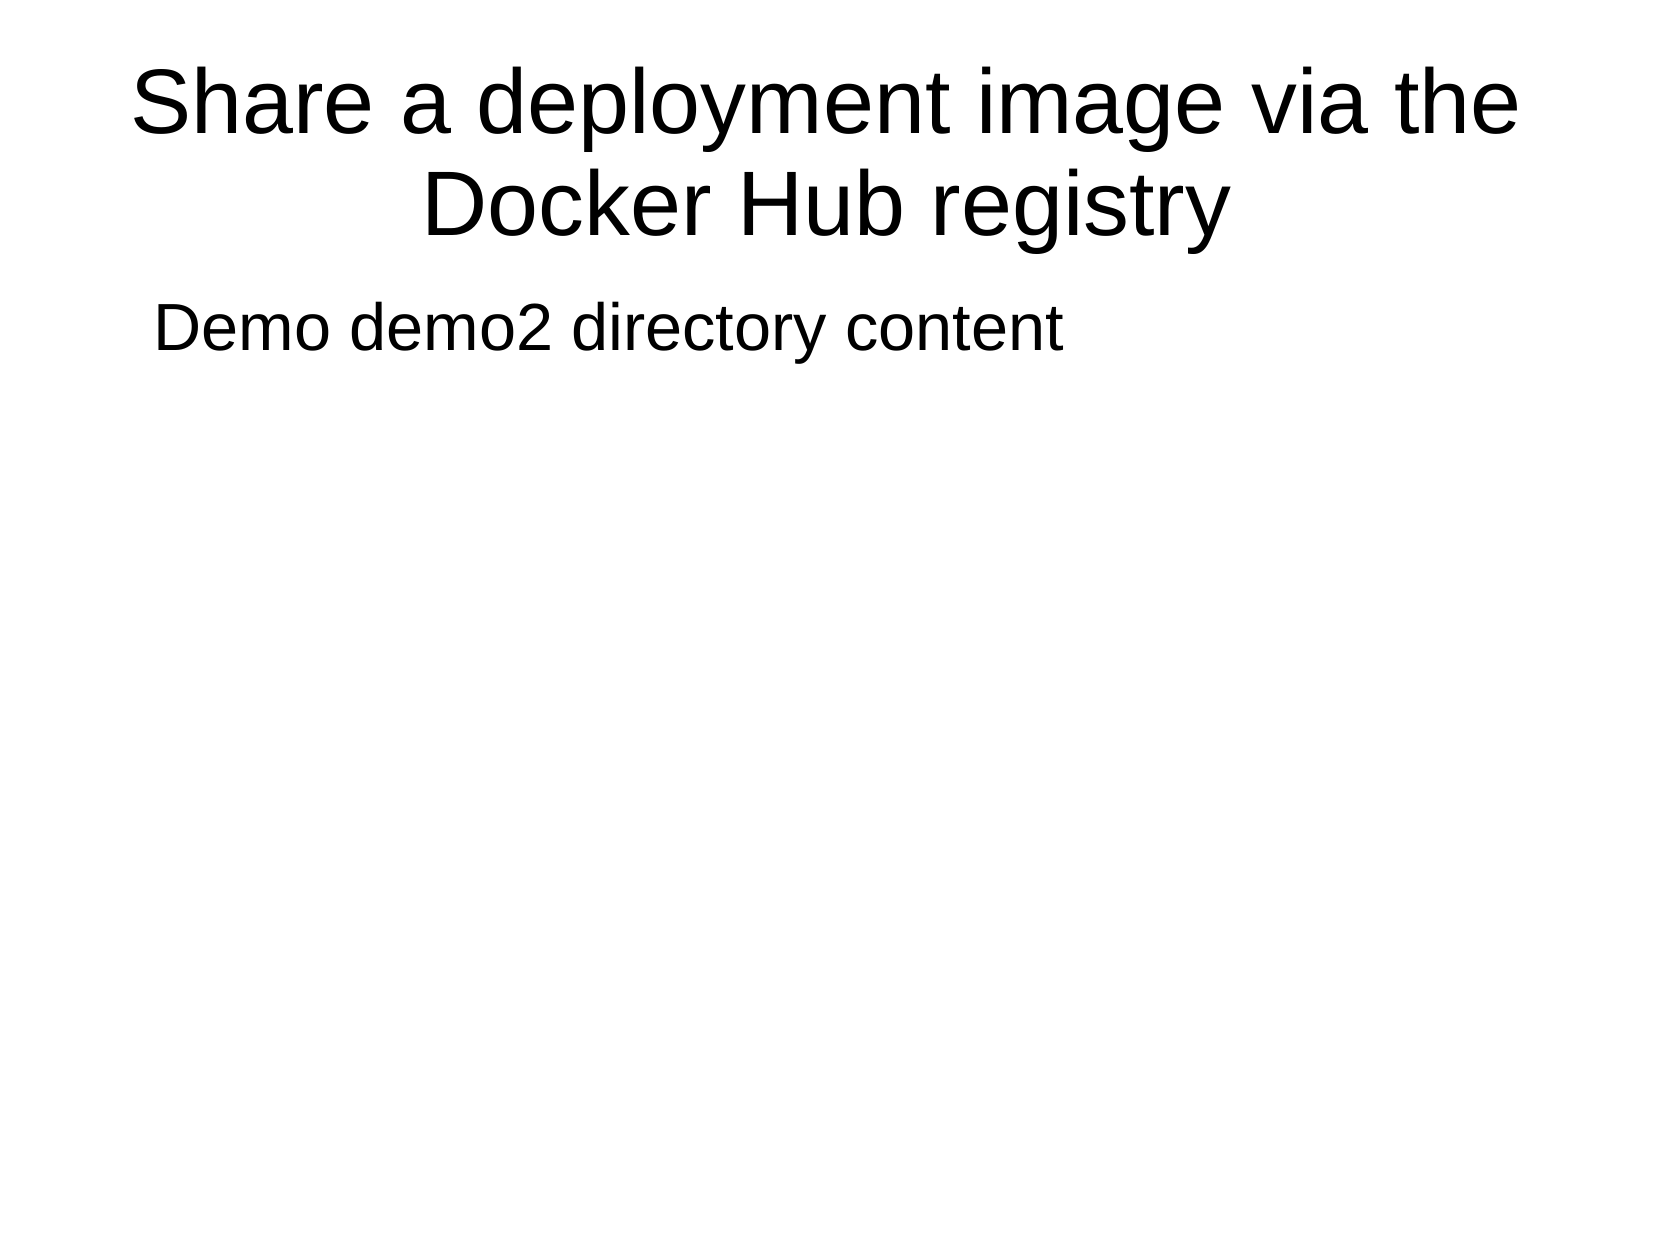

# Share a deployment image via the Docker Hub registry
Demo demo2 directory content